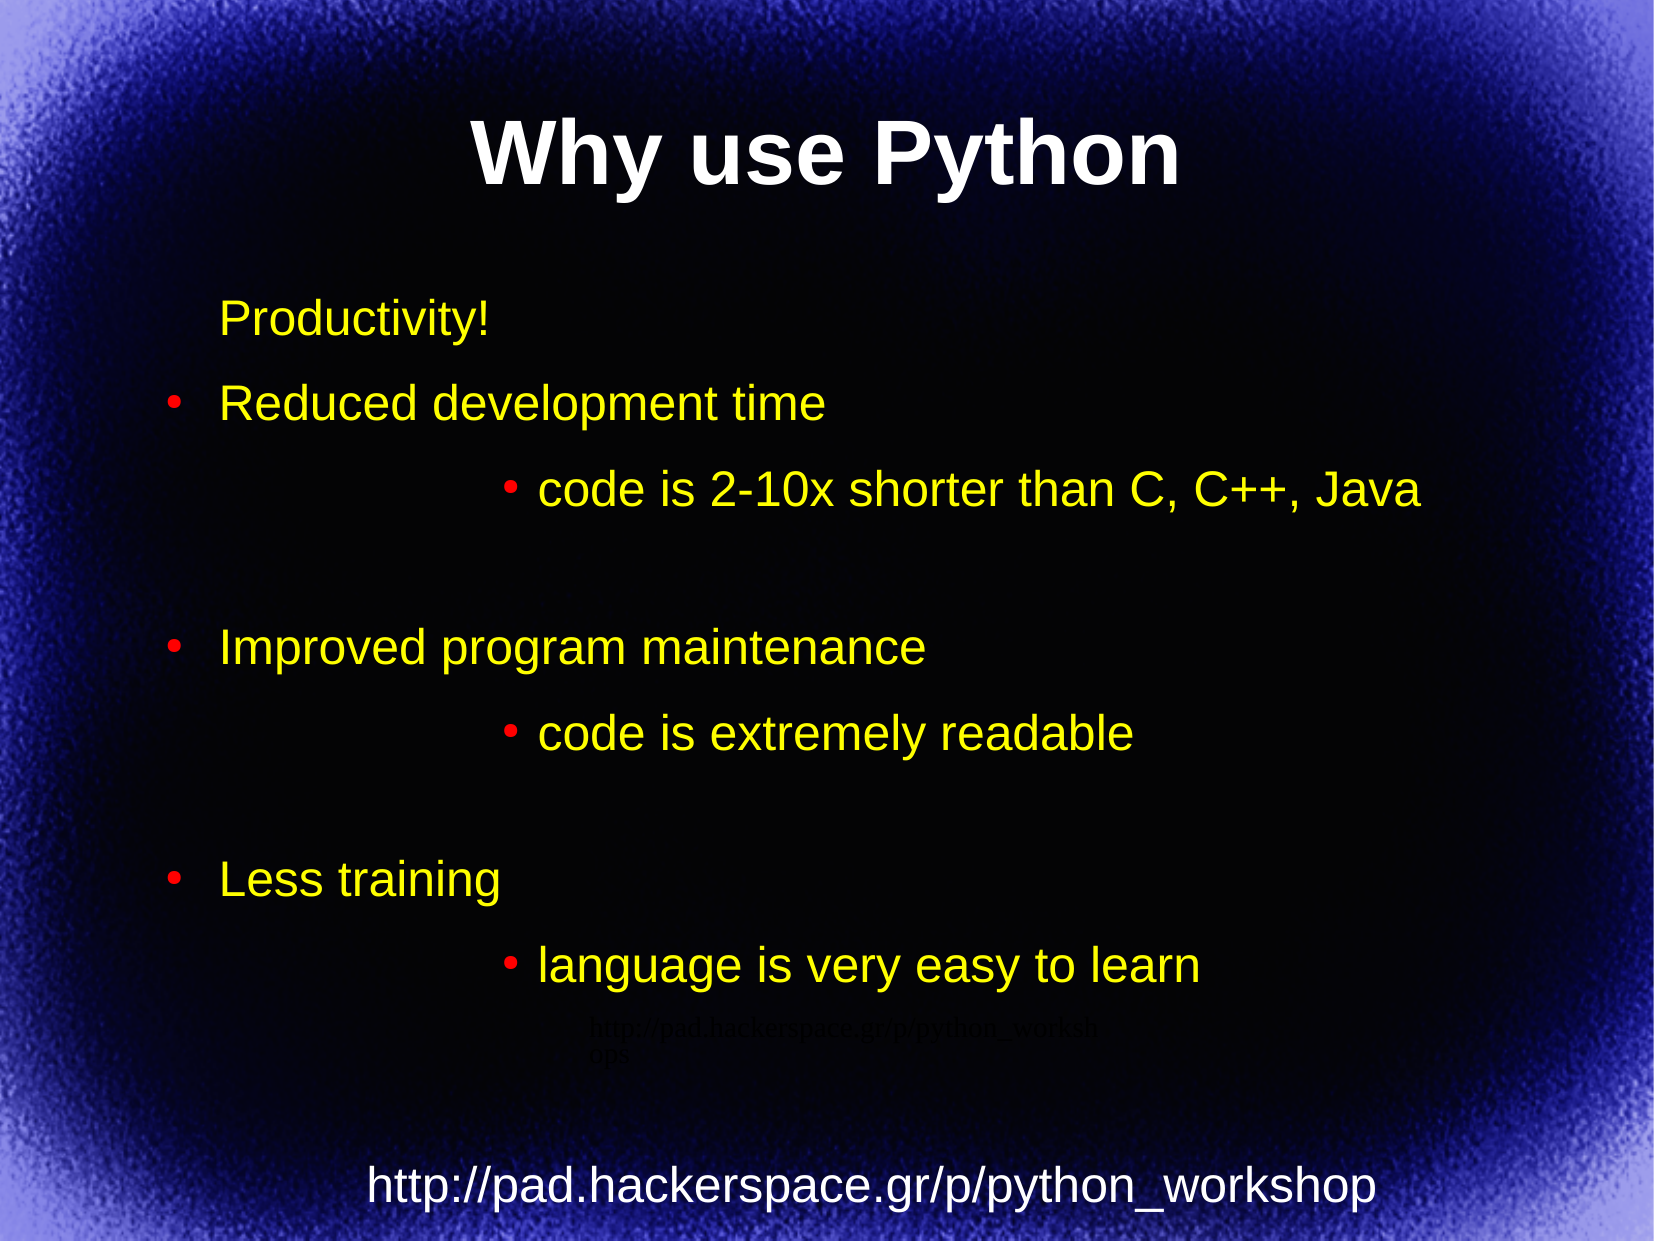

# Why use Python
Productivity!
Reduced development time
code is 2-10x shorter than C, C++, Java
Improved program maintenance
code is extremely readable
Less training
language is very easy to learn
http://pad.hackerspace.gr/p/python_workshops
http://pad.hackerspace.gr/p/python_workshop